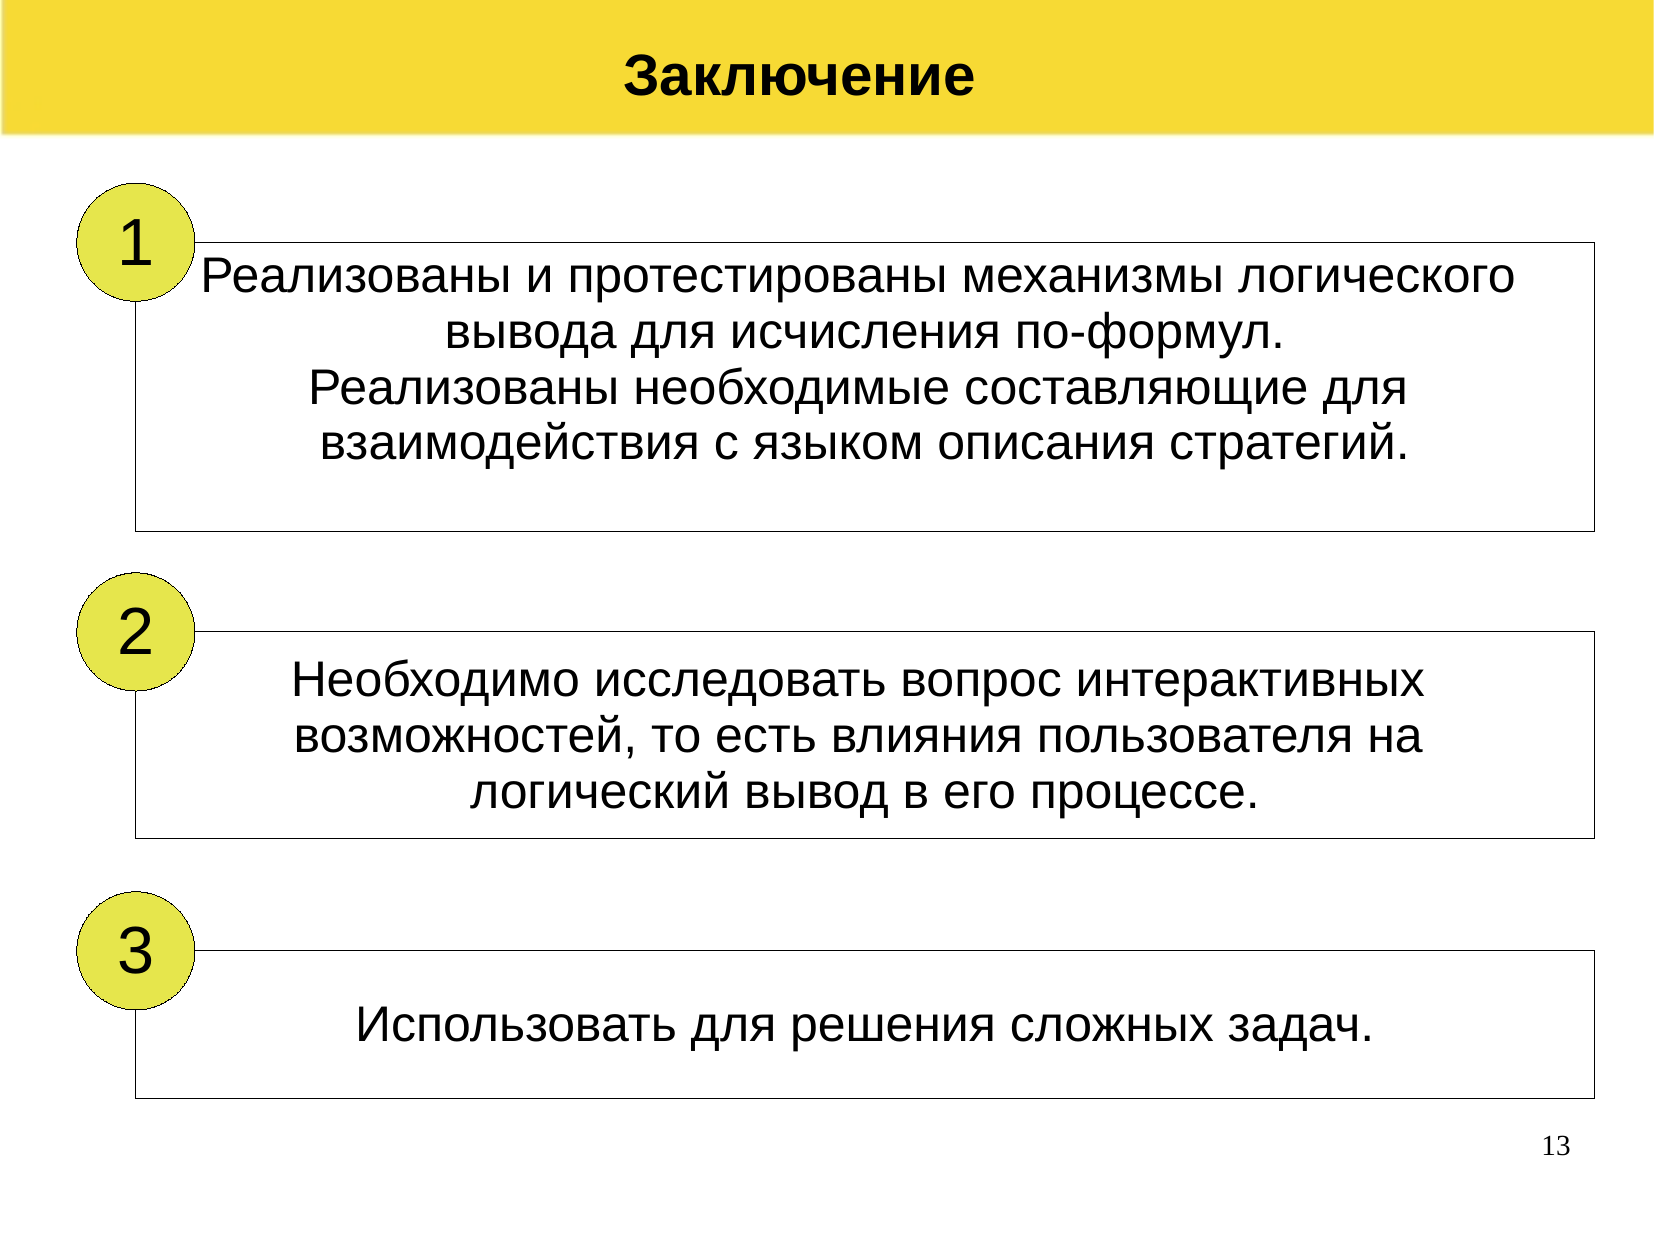

Заключение
1
Язык и исчисления позитивно-образованных формул
Язык и исчисления позитивно-образованных формул
Реализованы и протестированы механизмы логического
вывода для исчисления по-формул.
Реализованы необходимые составляющие для
взаимодействия с языком описания стратегий.
2
Необходимо исследовать вопрос интерактивных
возможностей, то есть влияния пользователя на
логический вывод в его процессе.
3
Язык и исчисления позитивно-образованных формул
Язык и исчисления позитивно-образованных формул
Использовать для решения сложных задач.
13